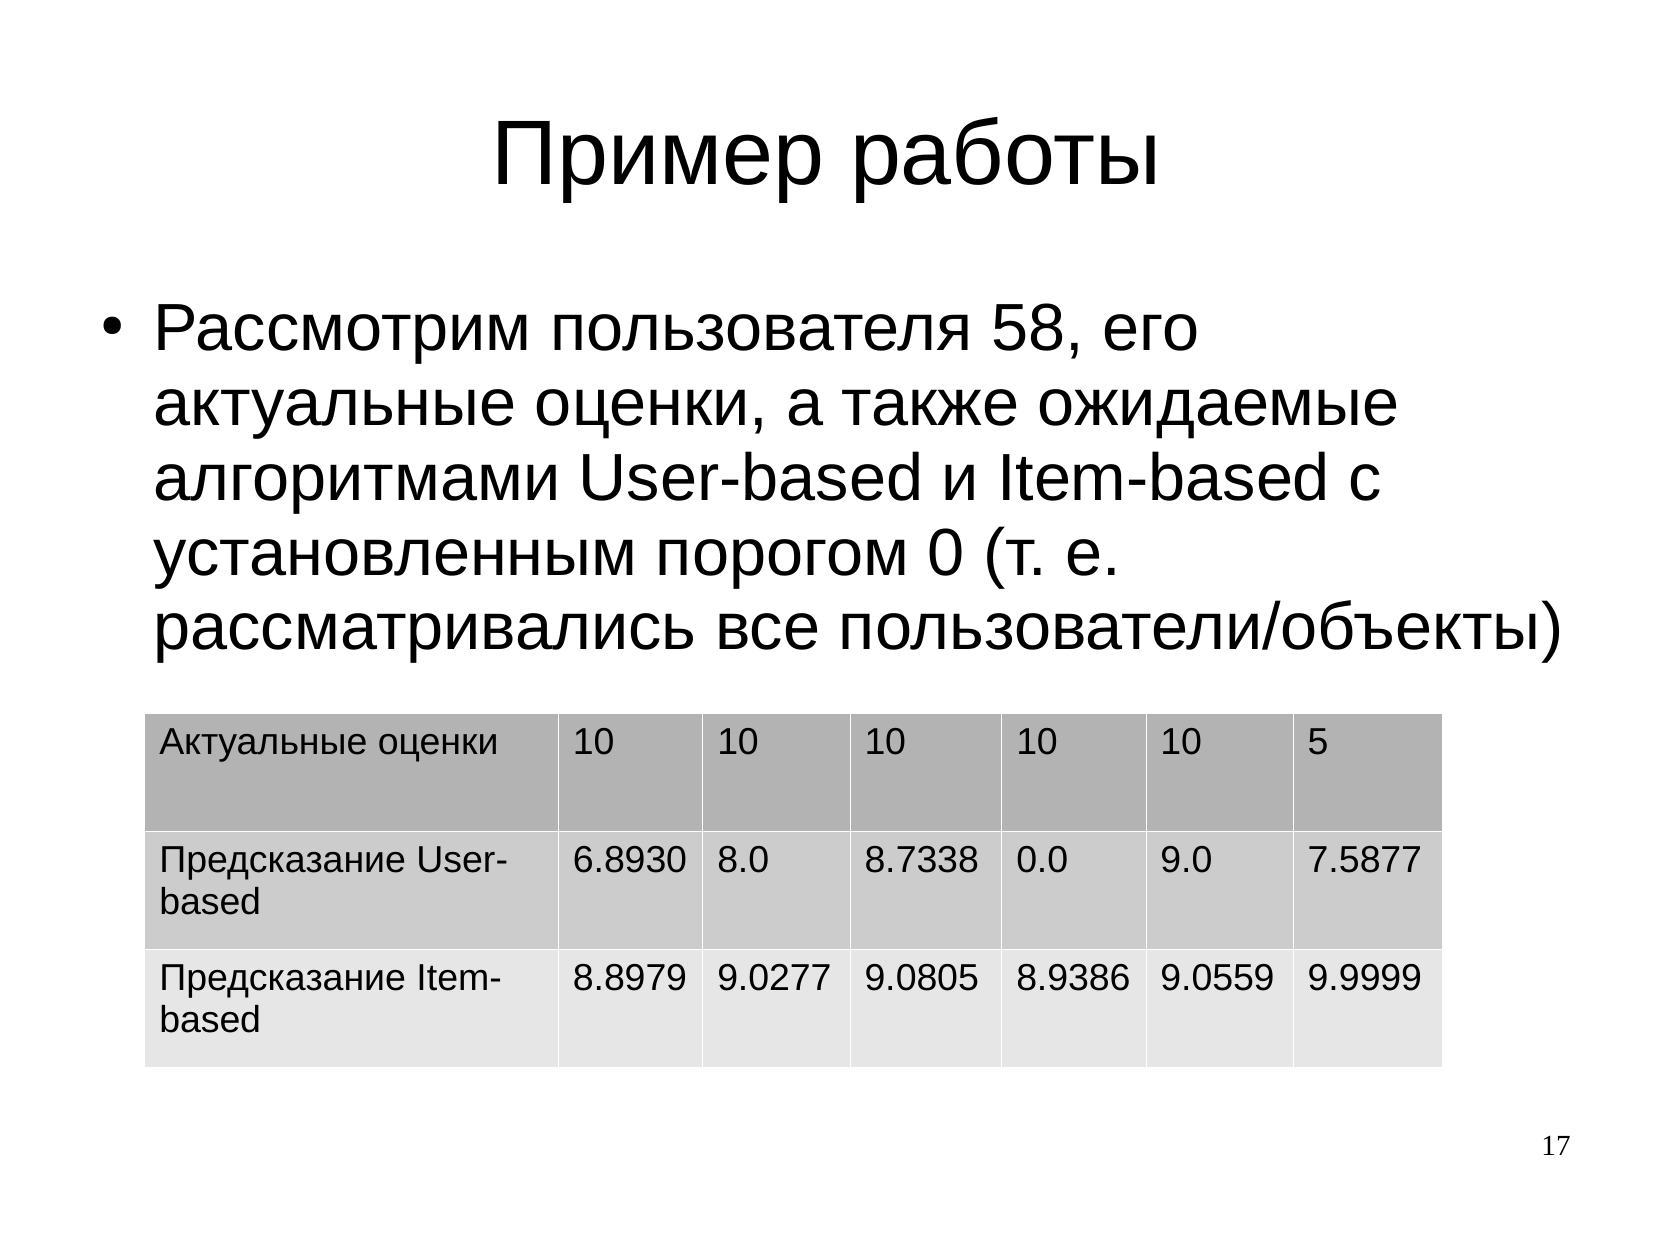

# Пример работы
Рассмотрим пользователя 58, его актуальные оценки, а также ожидаемые алгоритмами User-based и Item-based с установленным порогом 0 (т. е. рассматривались все пользователи/объекты)
| Актуальные оценки | 10 | 10 | 10 | 10 | 10 | 5 |
| --- | --- | --- | --- | --- | --- | --- |
| Предсказание User-based | 6.8930 | 8.0 | 8.7338 | 0.0 | 9.0 | 7.5877 |
| Предсказание Item-based | 8.8979 | 9.0277 | 9.0805 | 8.9386 | 9.0559 | 9.9999 |
17